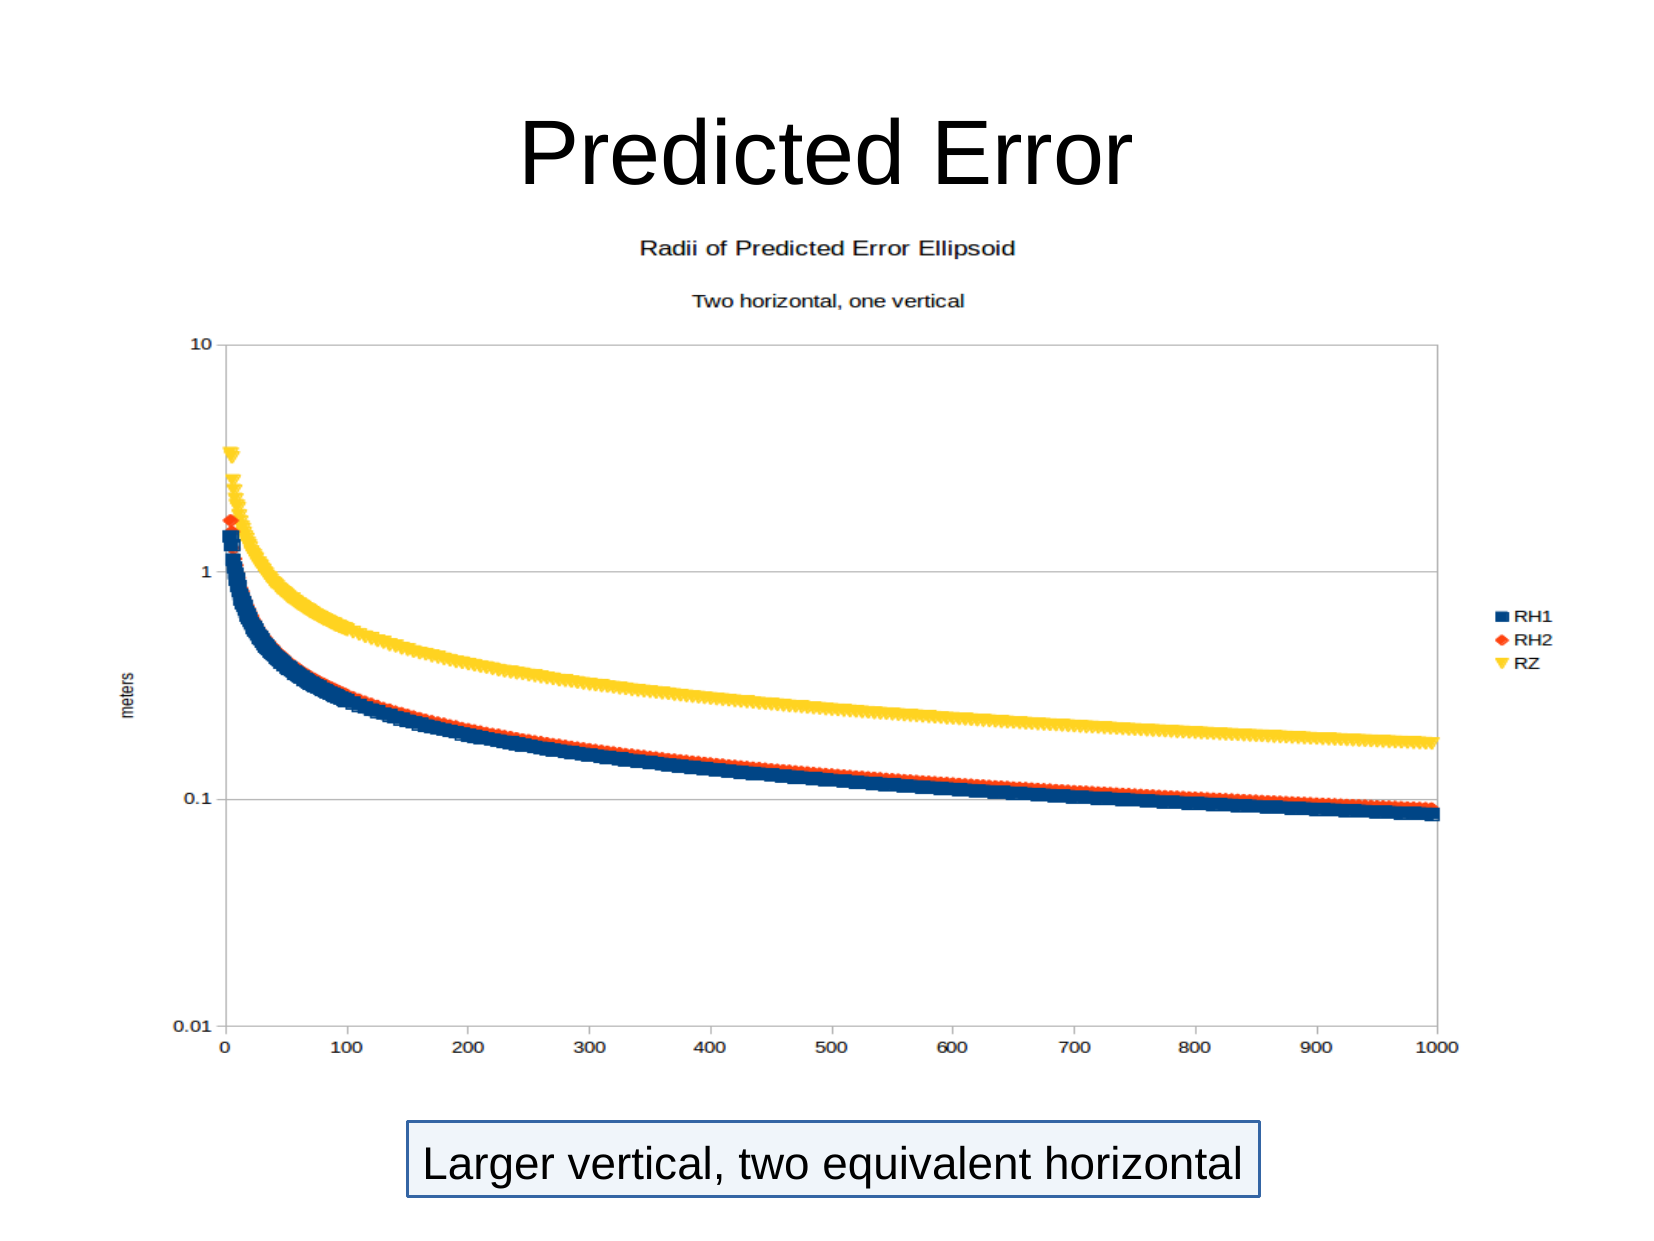

# Predicted Error
Larger vertical, two equivalent horizontal